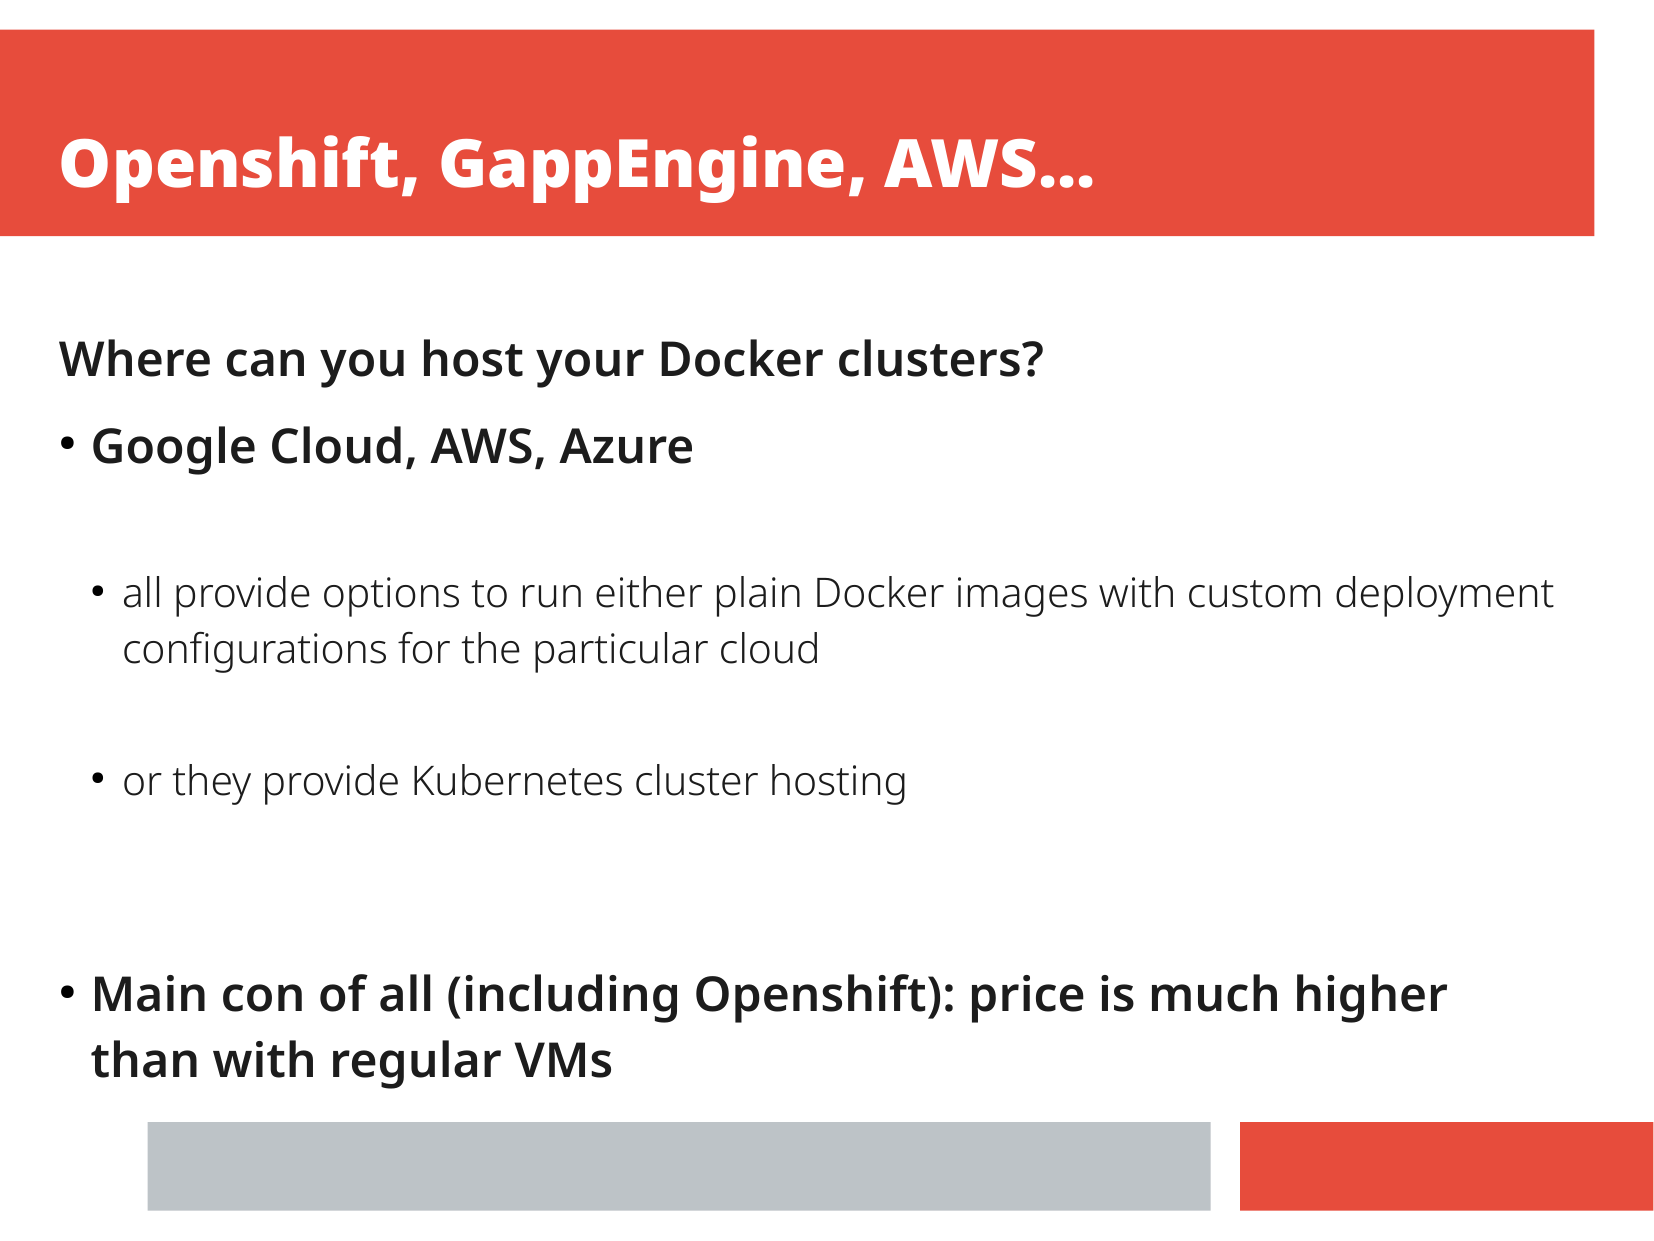

# Openshift, GappEngine, AWS...
Where can you host your Docker clusters?
Google Cloud, AWS, Azure
all provide options to run either plain Docker images with custom deployment configurations for the particular cloud
or they provide Kubernetes cluster hosting
Main con of all (including Openshift): price is much higher than with regular VMs